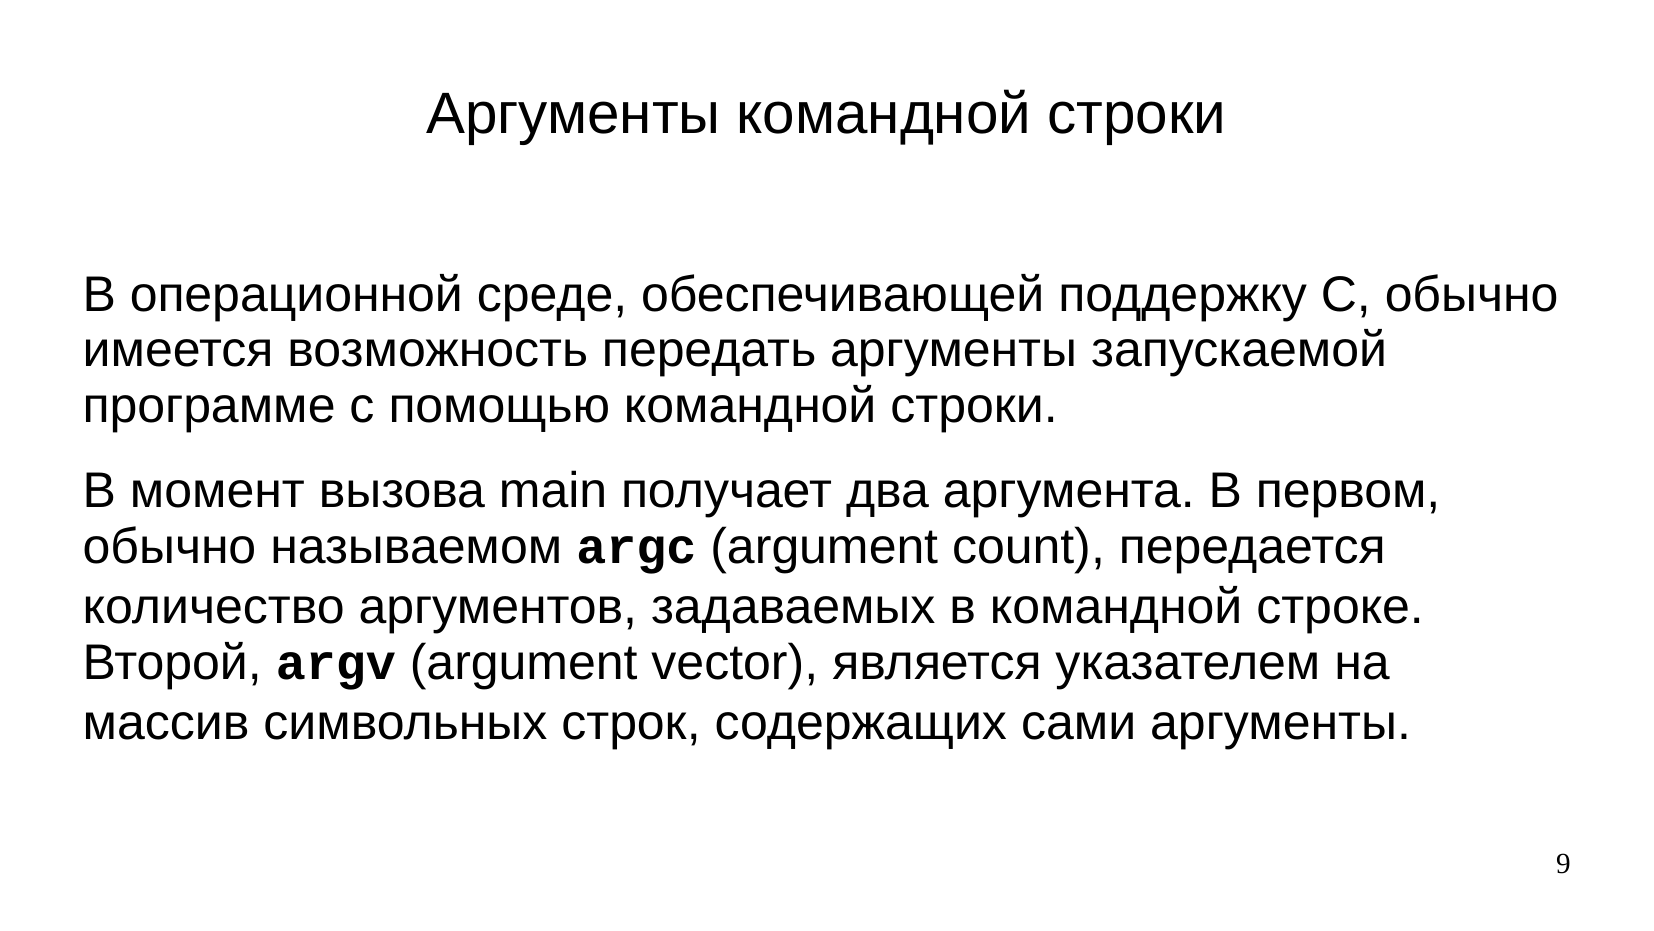

# Аргументы командной строки
В операционной среде, обеспечивающей поддержку С, обычно имеется возможность передать аргументы запускаемой программе с помощью командной строки.
В момент вызова main получает два аргумента. В первом, обычно называемом argc (argument count), передается количество аргументов, задаваемых в командной строке. Второй, argv (argument vector), является указателем на массив символьных строк, содержащих сами аргументы.
9